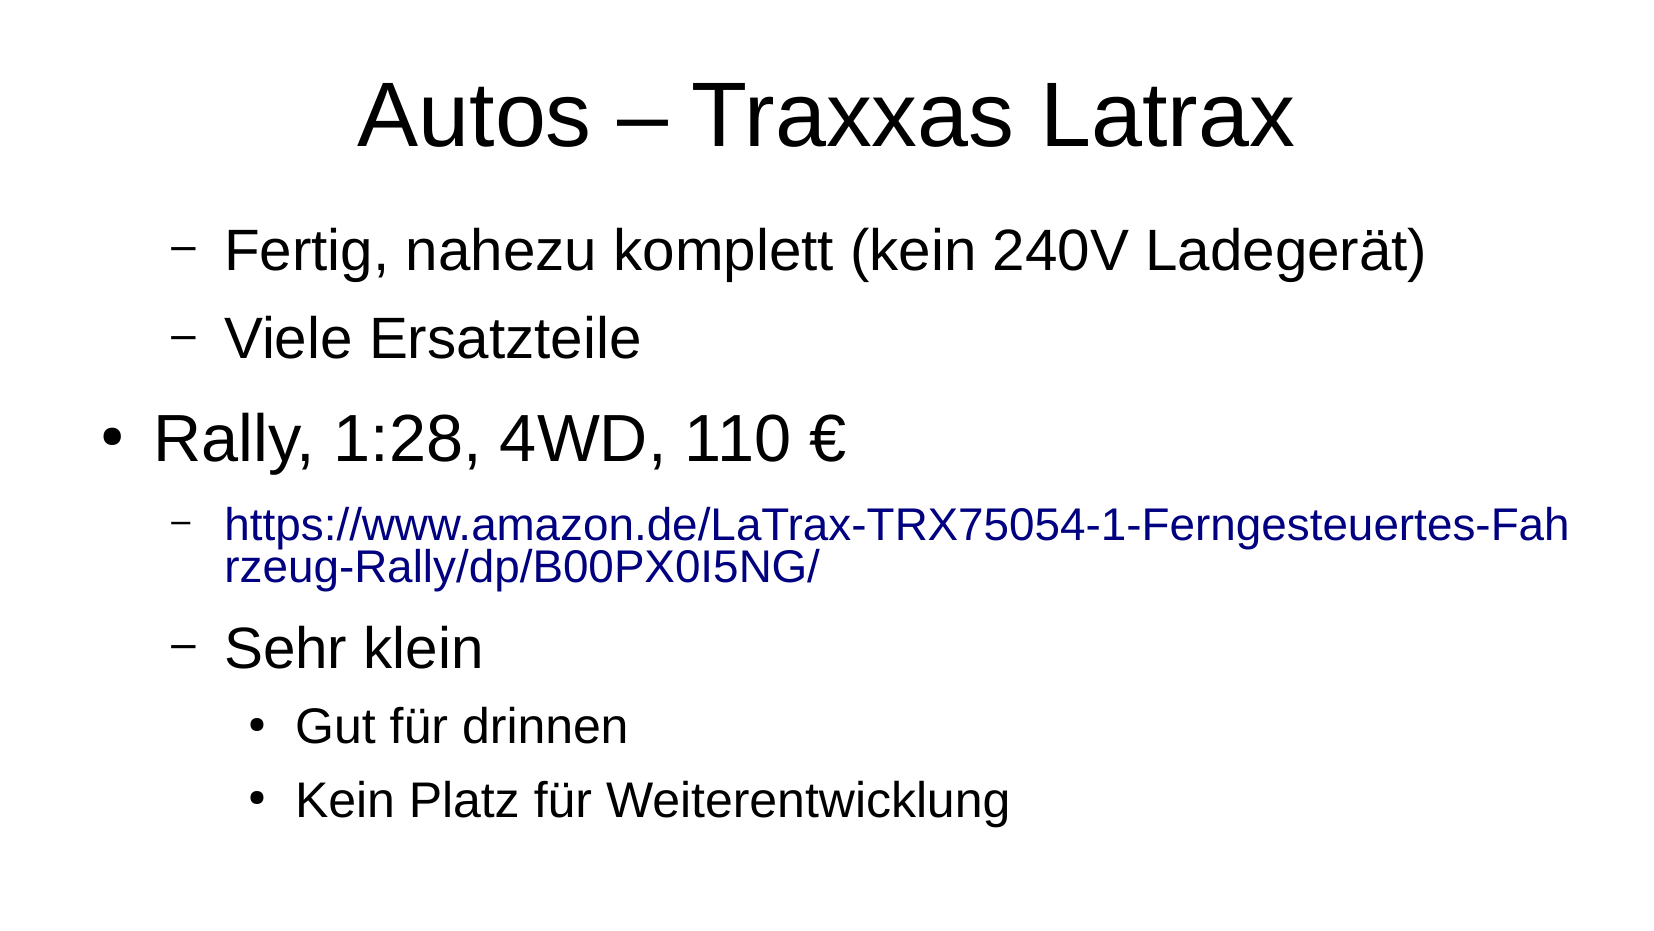

# Autos – Traxxas Latrax
Fertig, nahezu komplett (kein 240V Ladegerät)
Viele Ersatzteile
Rally, 1:28, 4WD, 110 €
https://www.amazon.de/LaTrax-TRX75054-1-Ferngesteuertes-Fahrzeug-Rally/dp/B00PX0I5NG/
Sehr klein
Gut für drinnen
Kein Platz für Weiterentwicklung